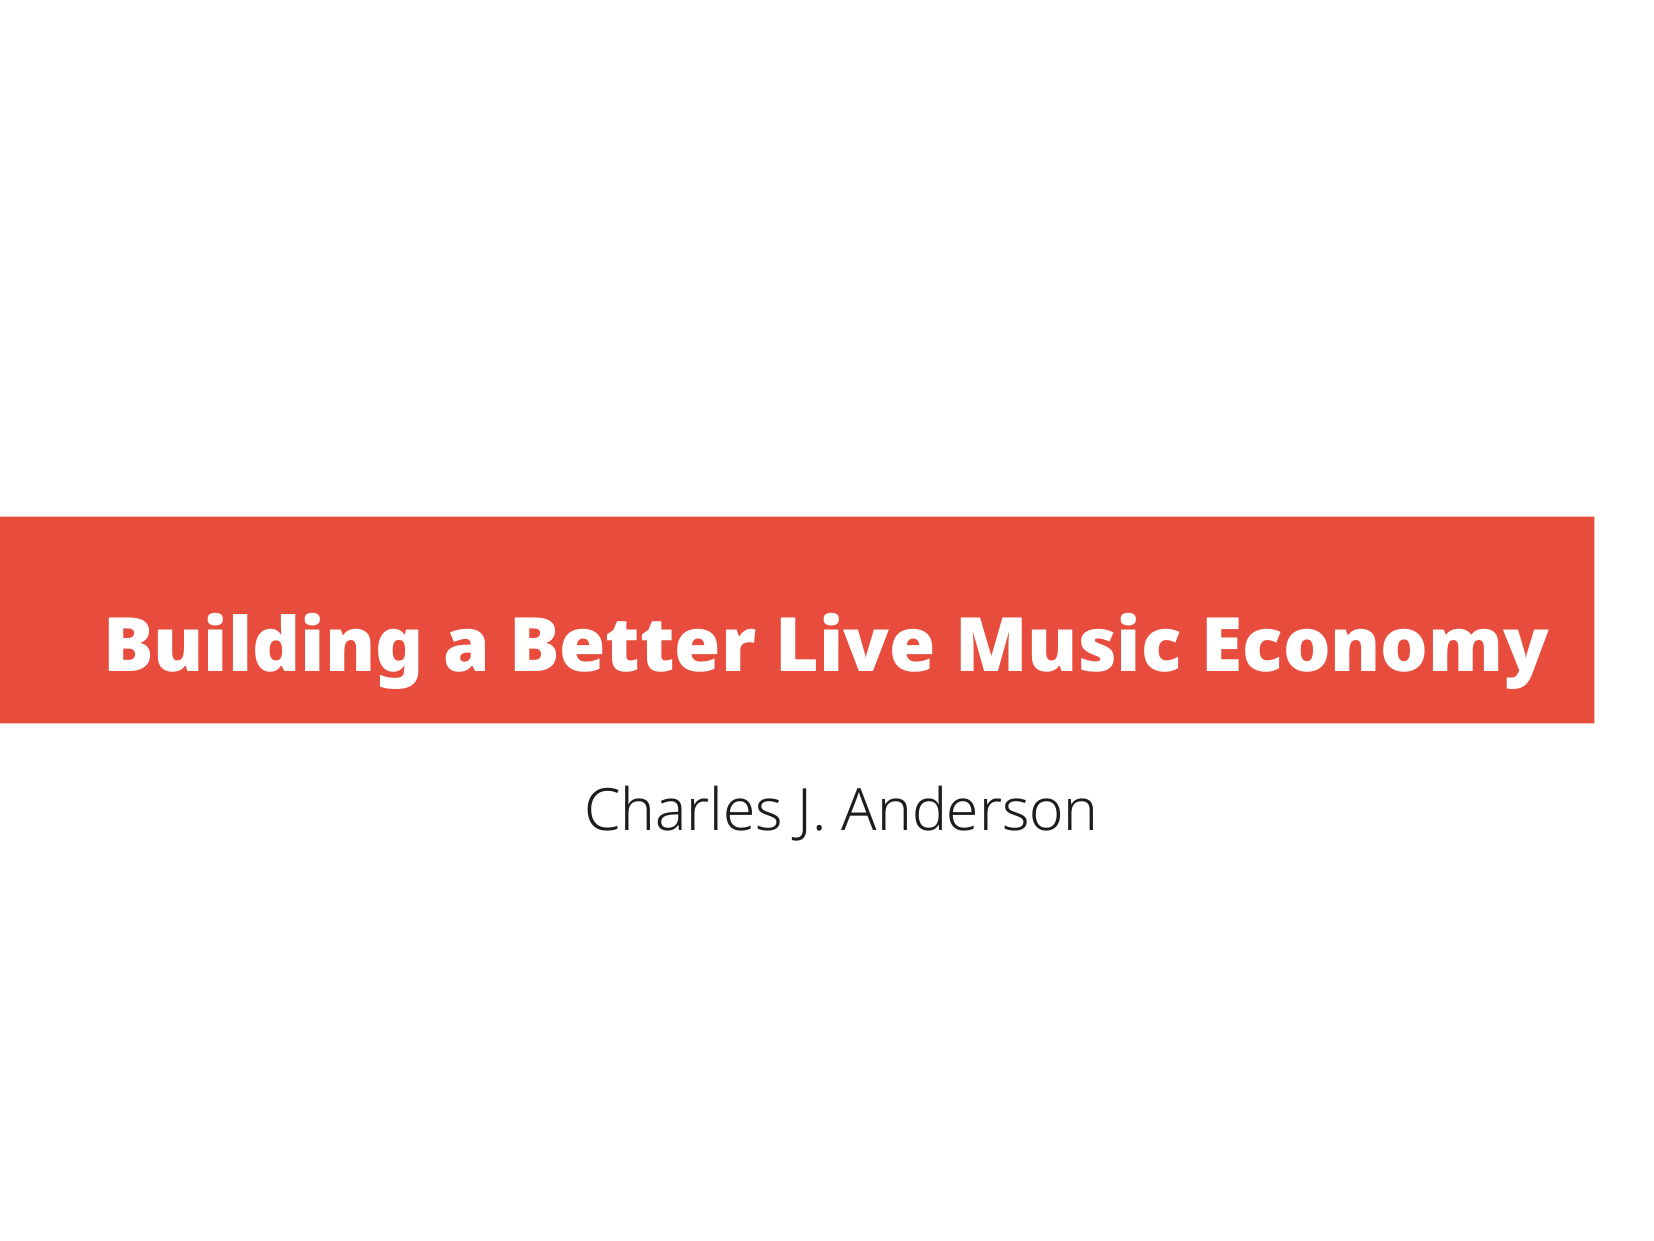

# Building a Better Live Music Economy
Charles J. Anderson